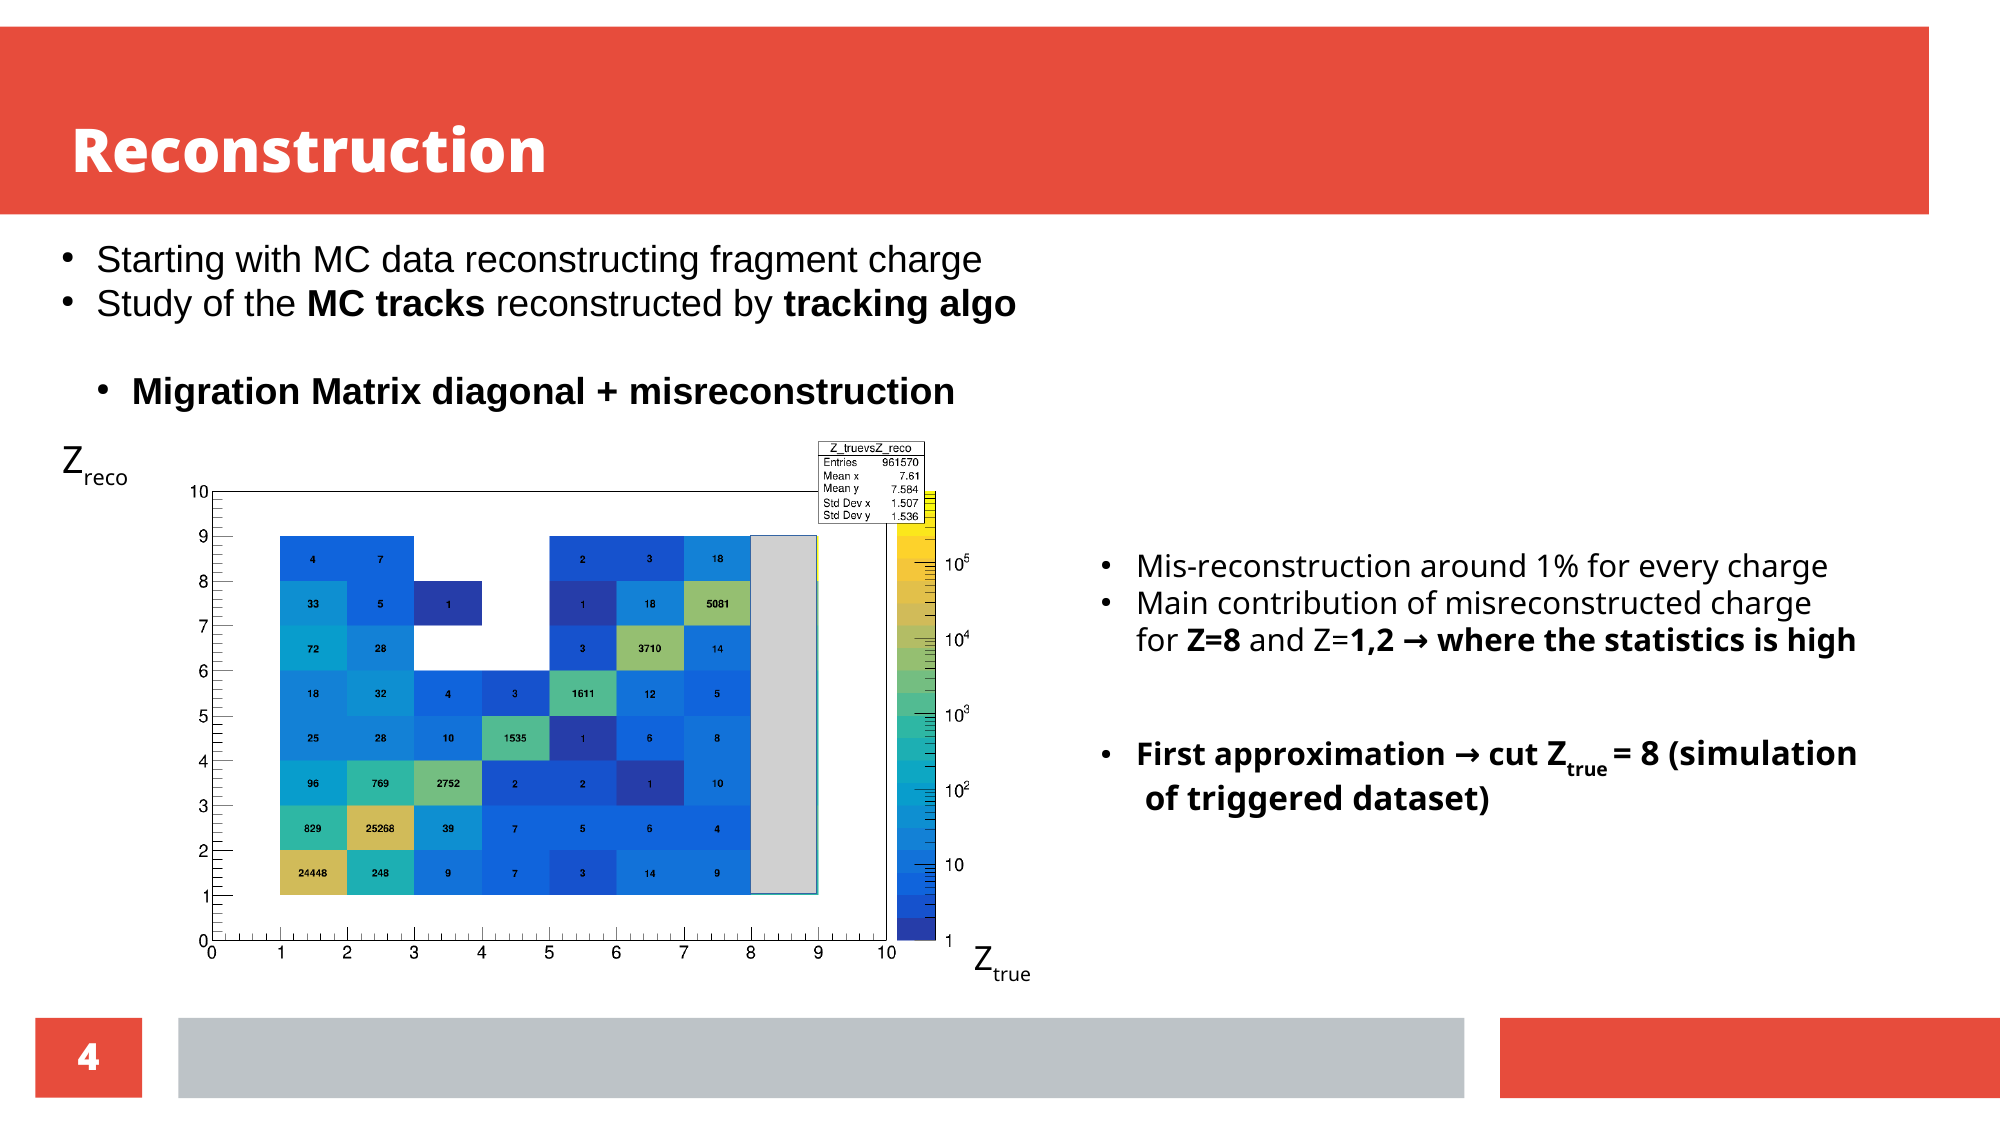

# Reconstruction
Starting with MC data reconstructing fragment charge
Study of the MC tracks reconstructed by tracking algo
Migration Matrix diagonal + misreconstruction
Zreco
Mis-reconstruction around 1% for every charge
Main contribution of misreconstructed charge
for Z=8 and Z=1,2 → where the statistics is high
First approximation → cut Ztrue = 8 (simulation
 of triggered dataset)
Ztrue
4